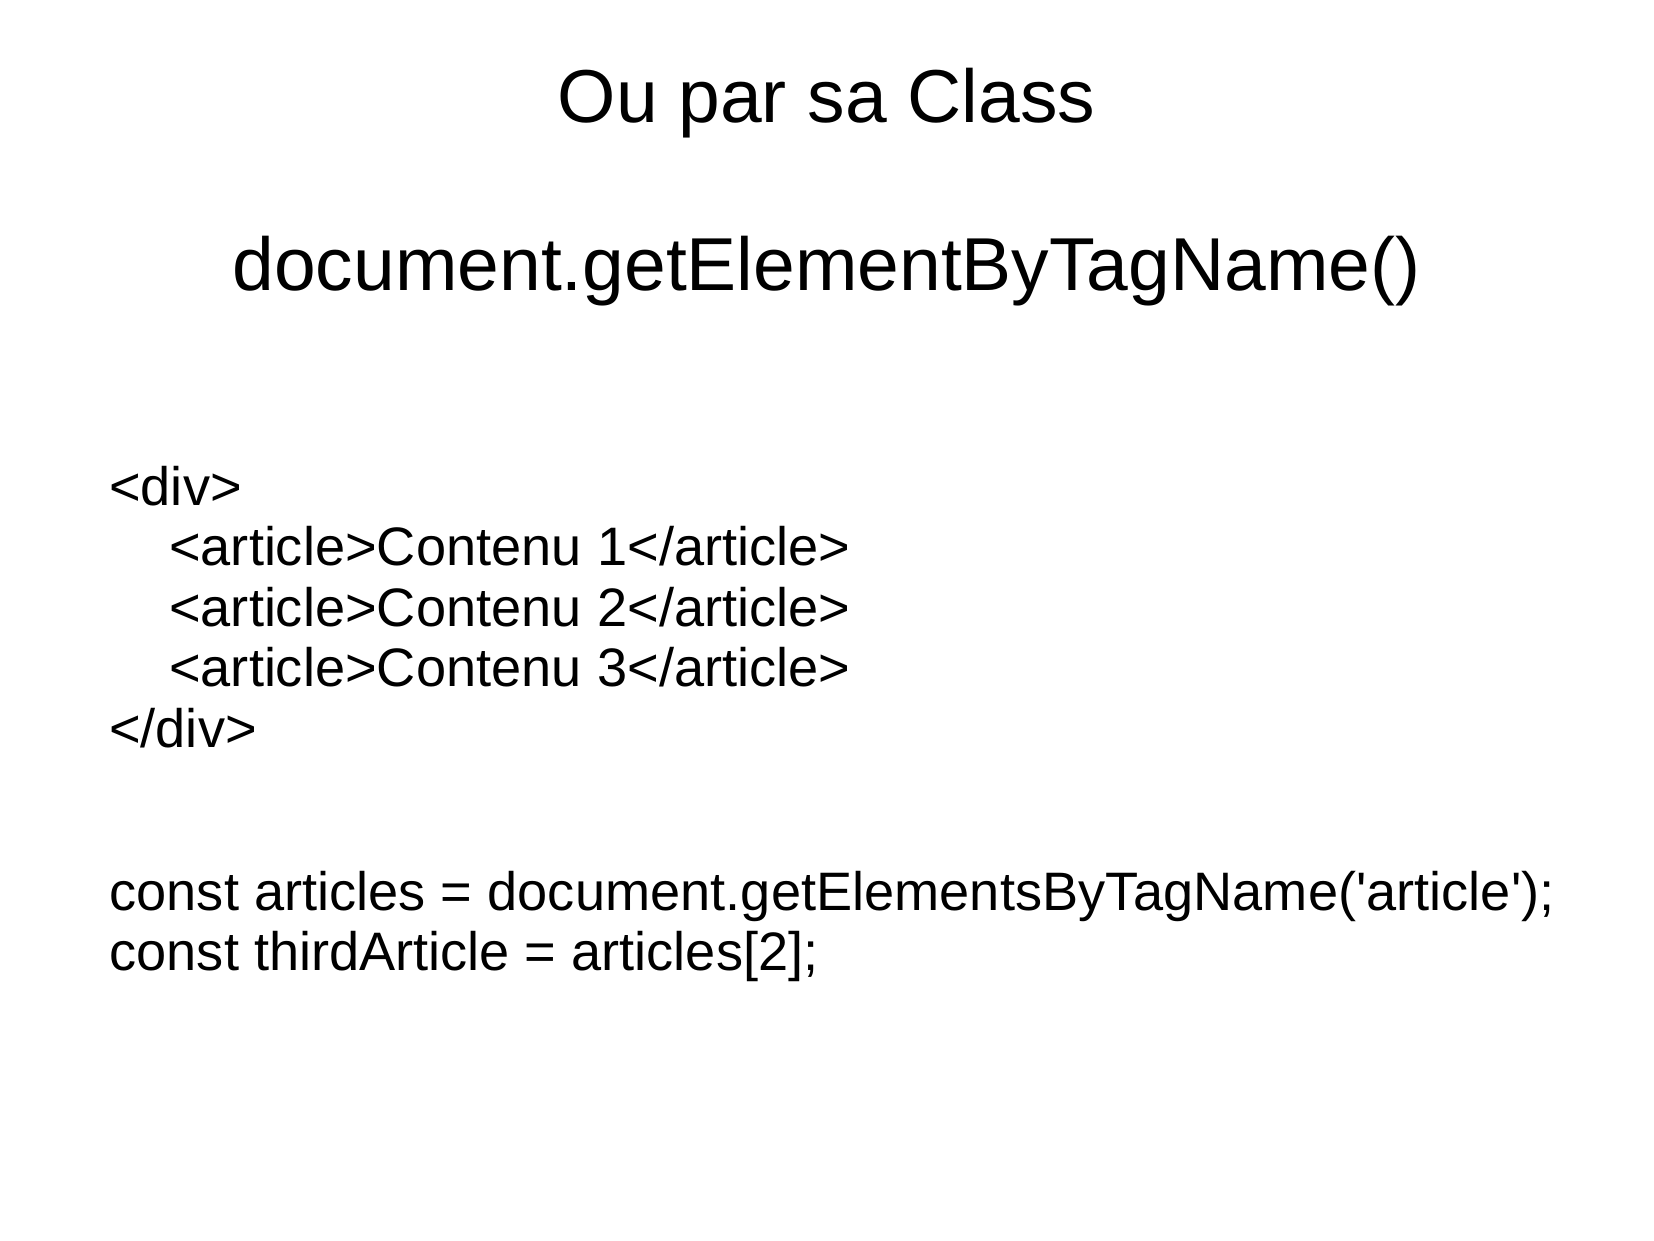

# Ou par sa Class document.getElementByTagName()
<div>
 <article>Contenu 1</article>
 <article>Contenu 2</article>
 <article>Contenu 3</article>
</div>
const articles = document.getElementsByTagName('article');
const thirdArticle = articles[2];